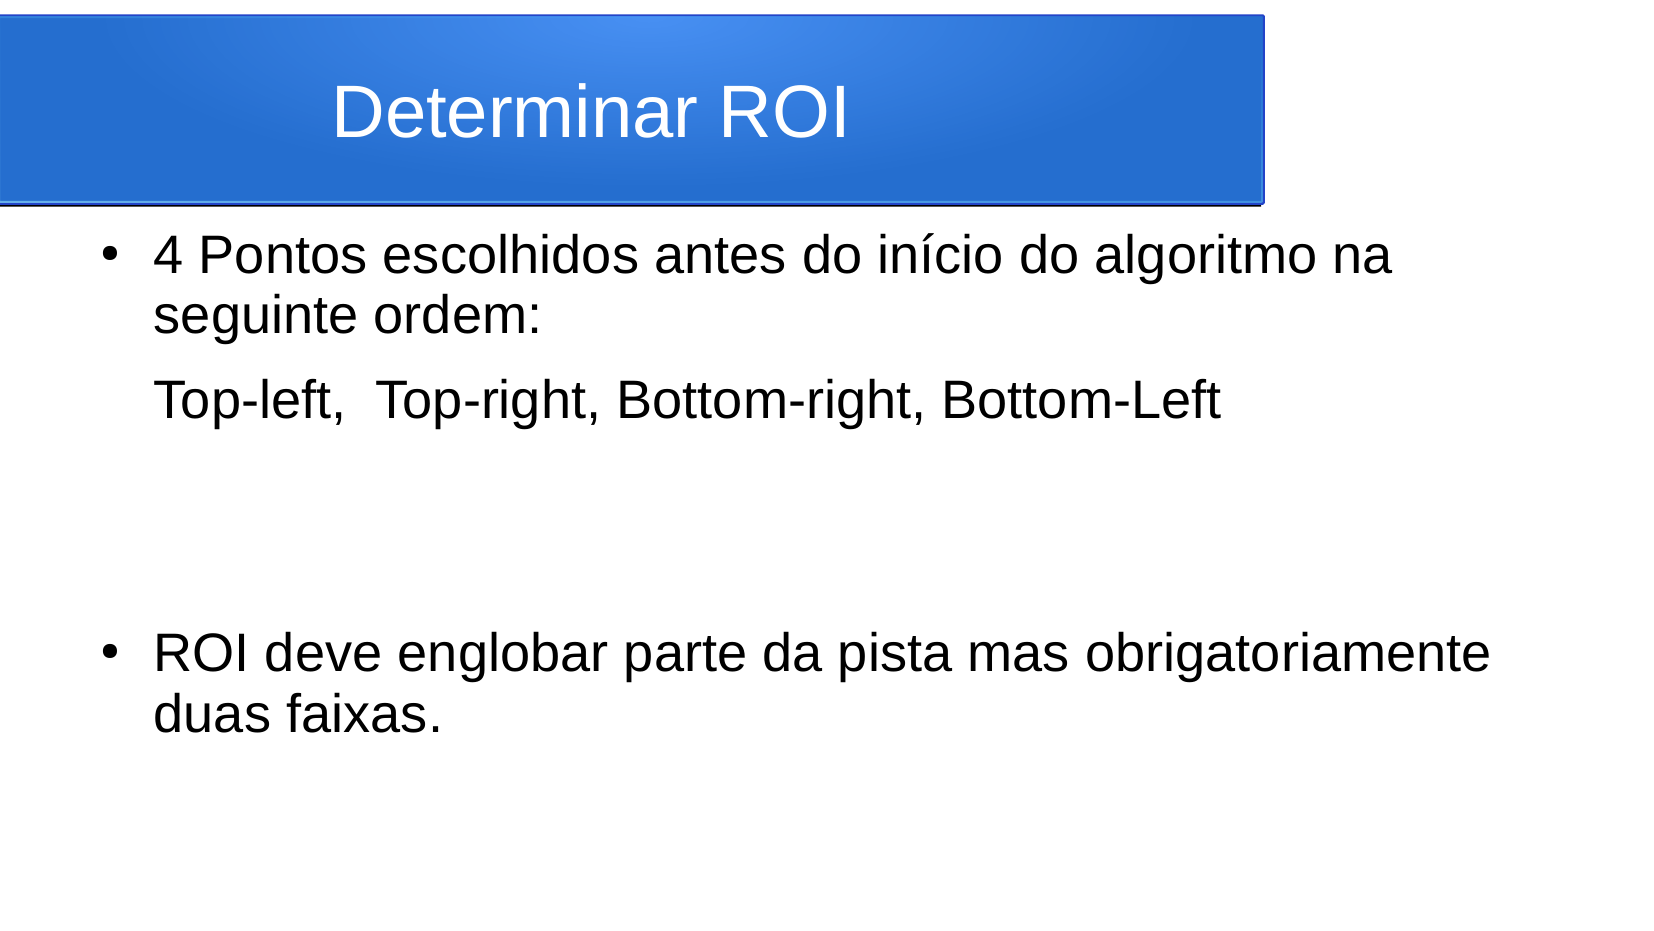

# Determinar ROI
4 Pontos escolhidos antes do início do algoritmo na seguinte ordem:
Top-left, Top-right, Bottom-right, Bottom-Left
ROI deve englobar parte da pista mas obrigatoriamente duas faixas.